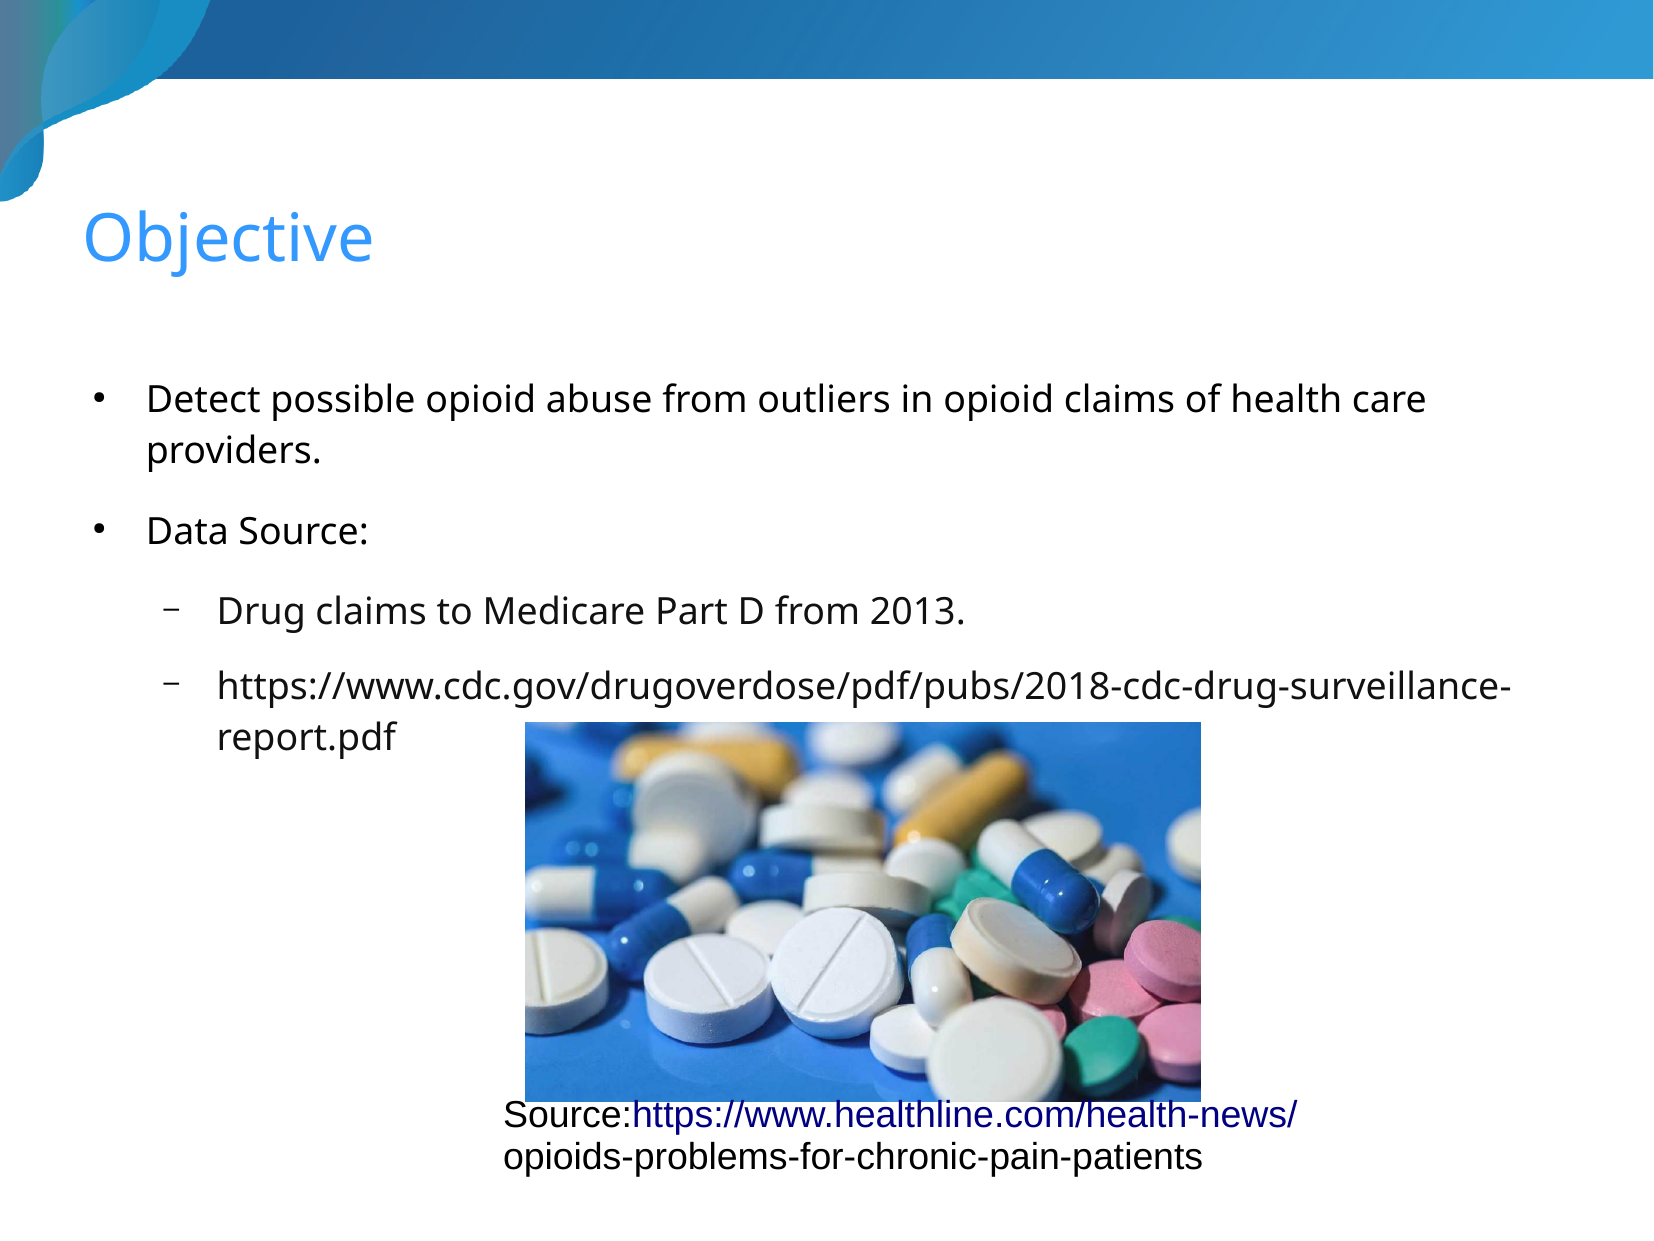

# Objective
Detect possible opioid abuse from outliers in opioid claims of health care providers.
Data Source:
Drug claims to Medicare Part D from 2013.
https://www.cdc.gov/drugoverdose/pdf/pubs/2018-cdc-drug-surveillance-report.pdf
Source:https://www.healthline.com/health-news/
opioids-problems-for-chronic-pain-patients